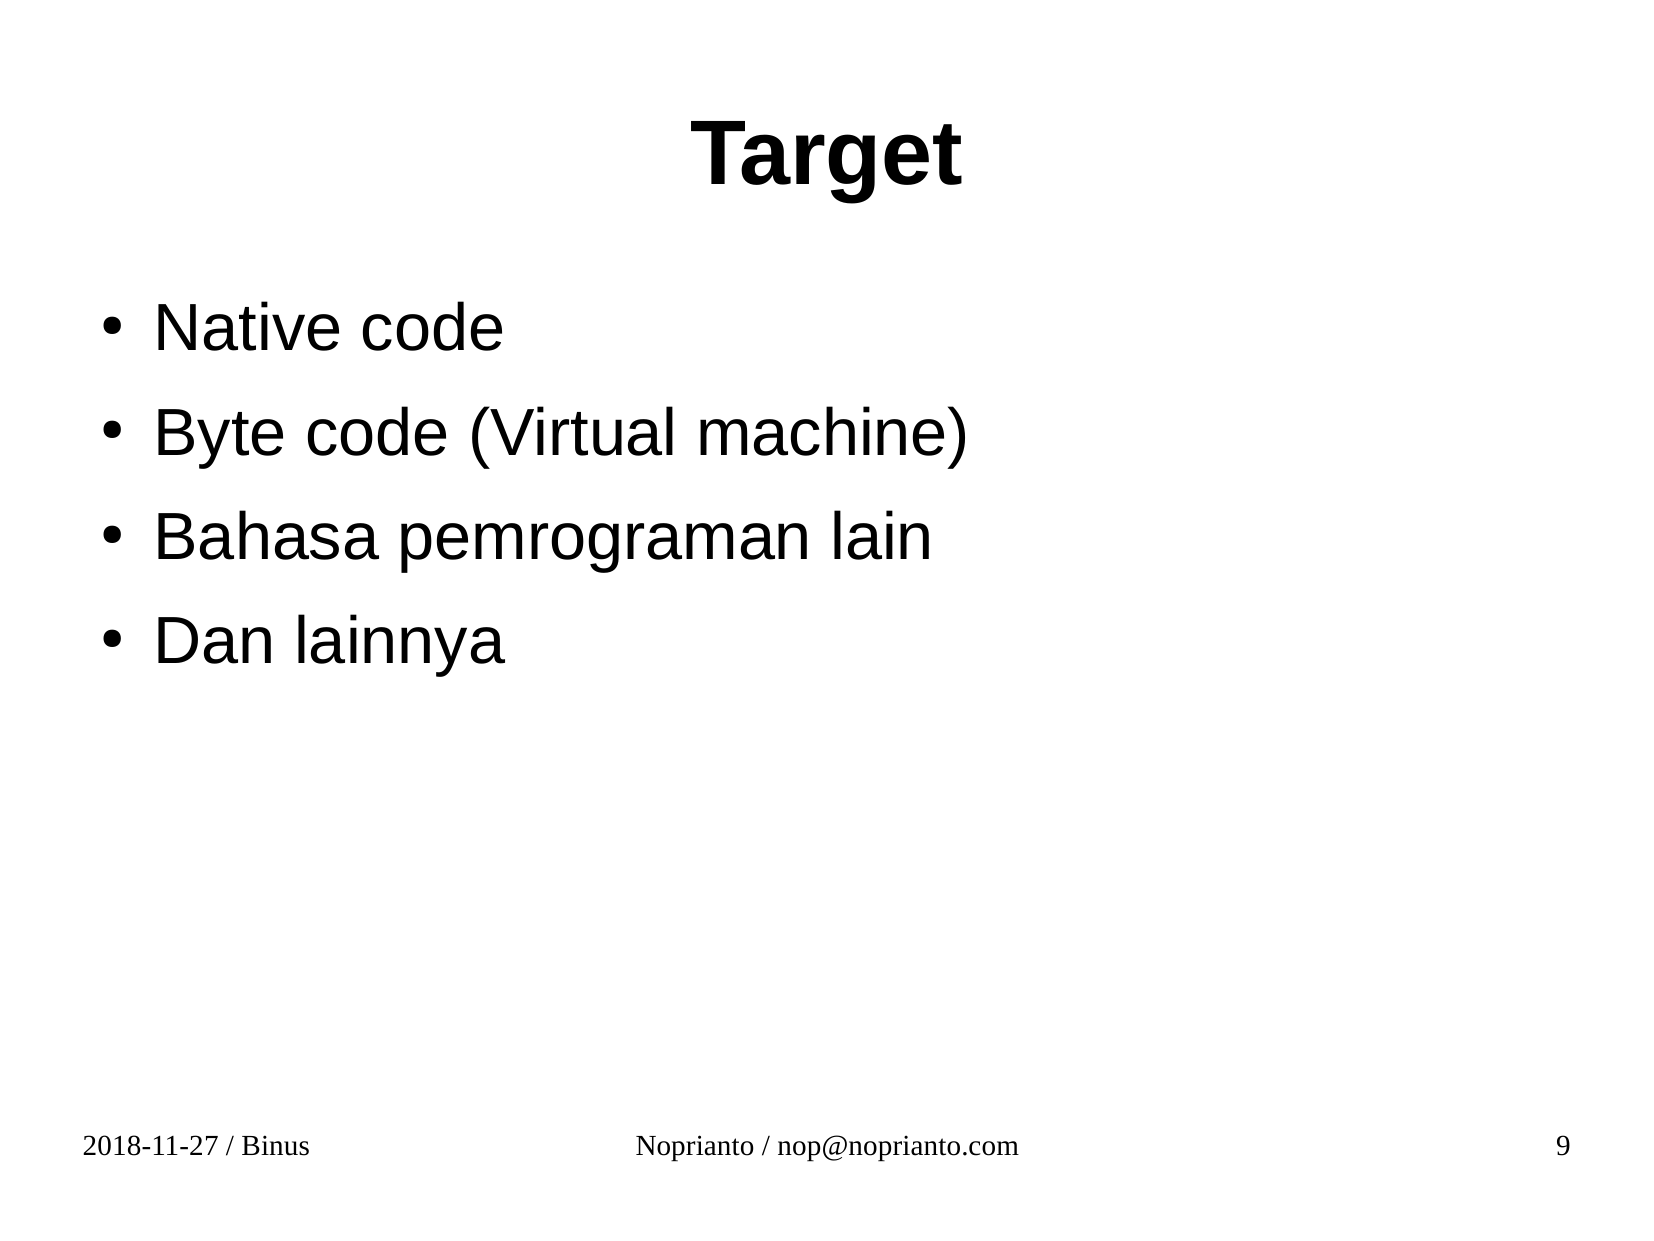

# Target
Native code
Byte code (Virtual machine)
Bahasa pemrograman lain
Dan lainnya
2018-11-27 / Binus
Noprianto / nop@noprianto.com
9